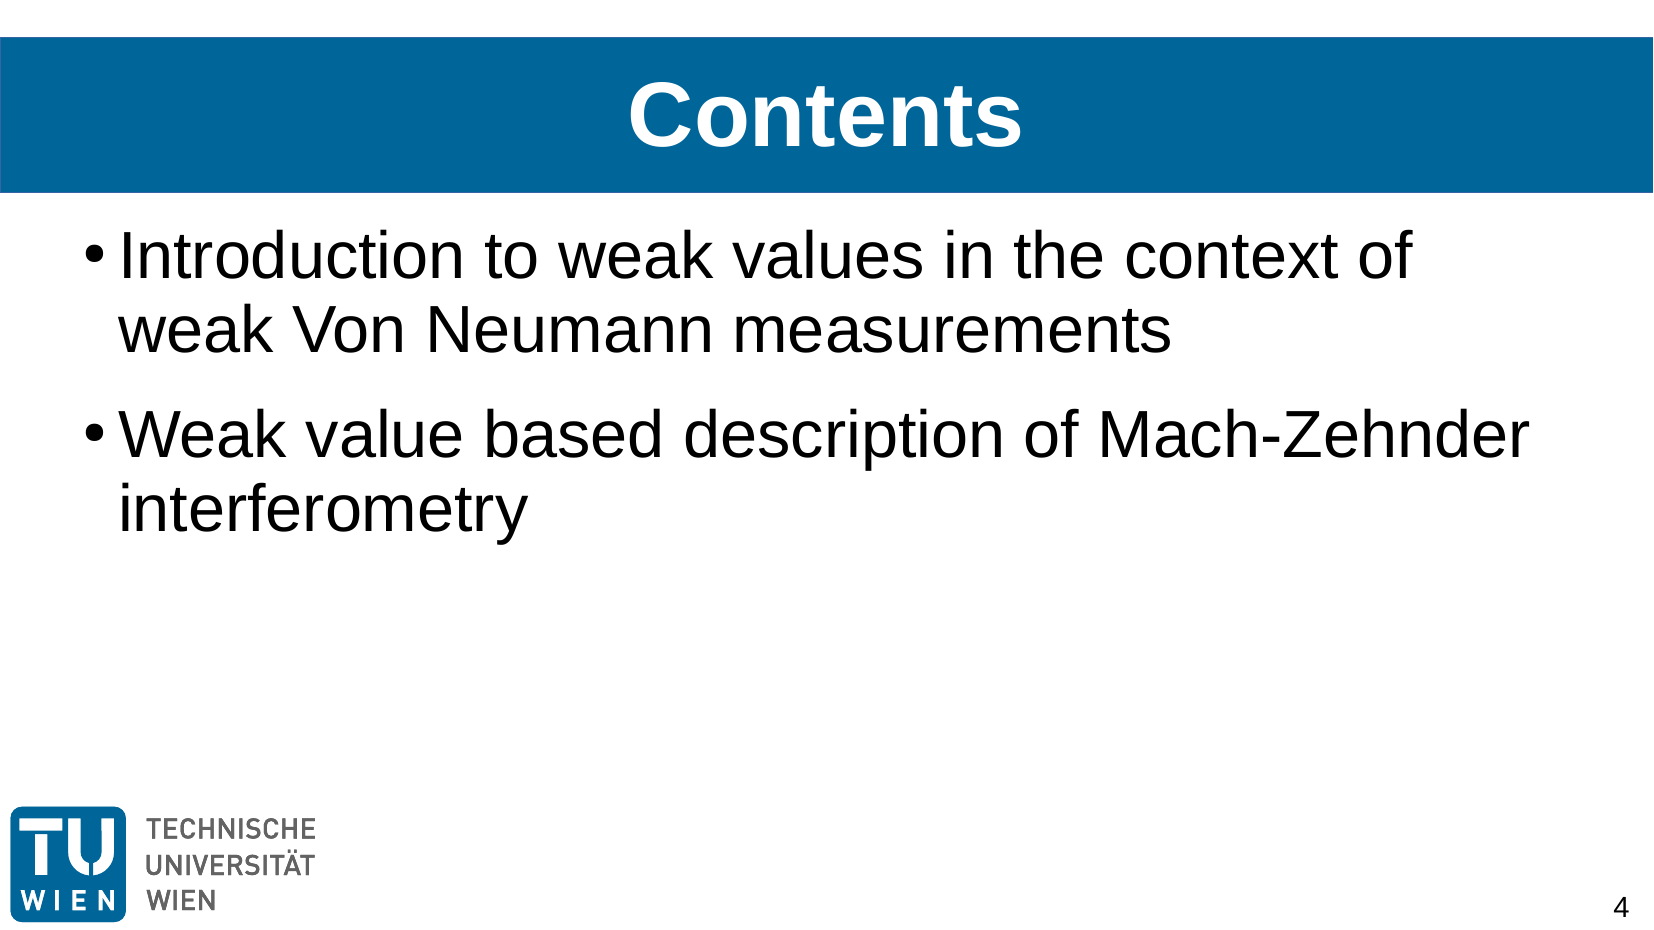

# Contents
Introduction to weak values in the context of weak Von Neumann measurements
Weak value based description of Mach-Zehnder interferometry